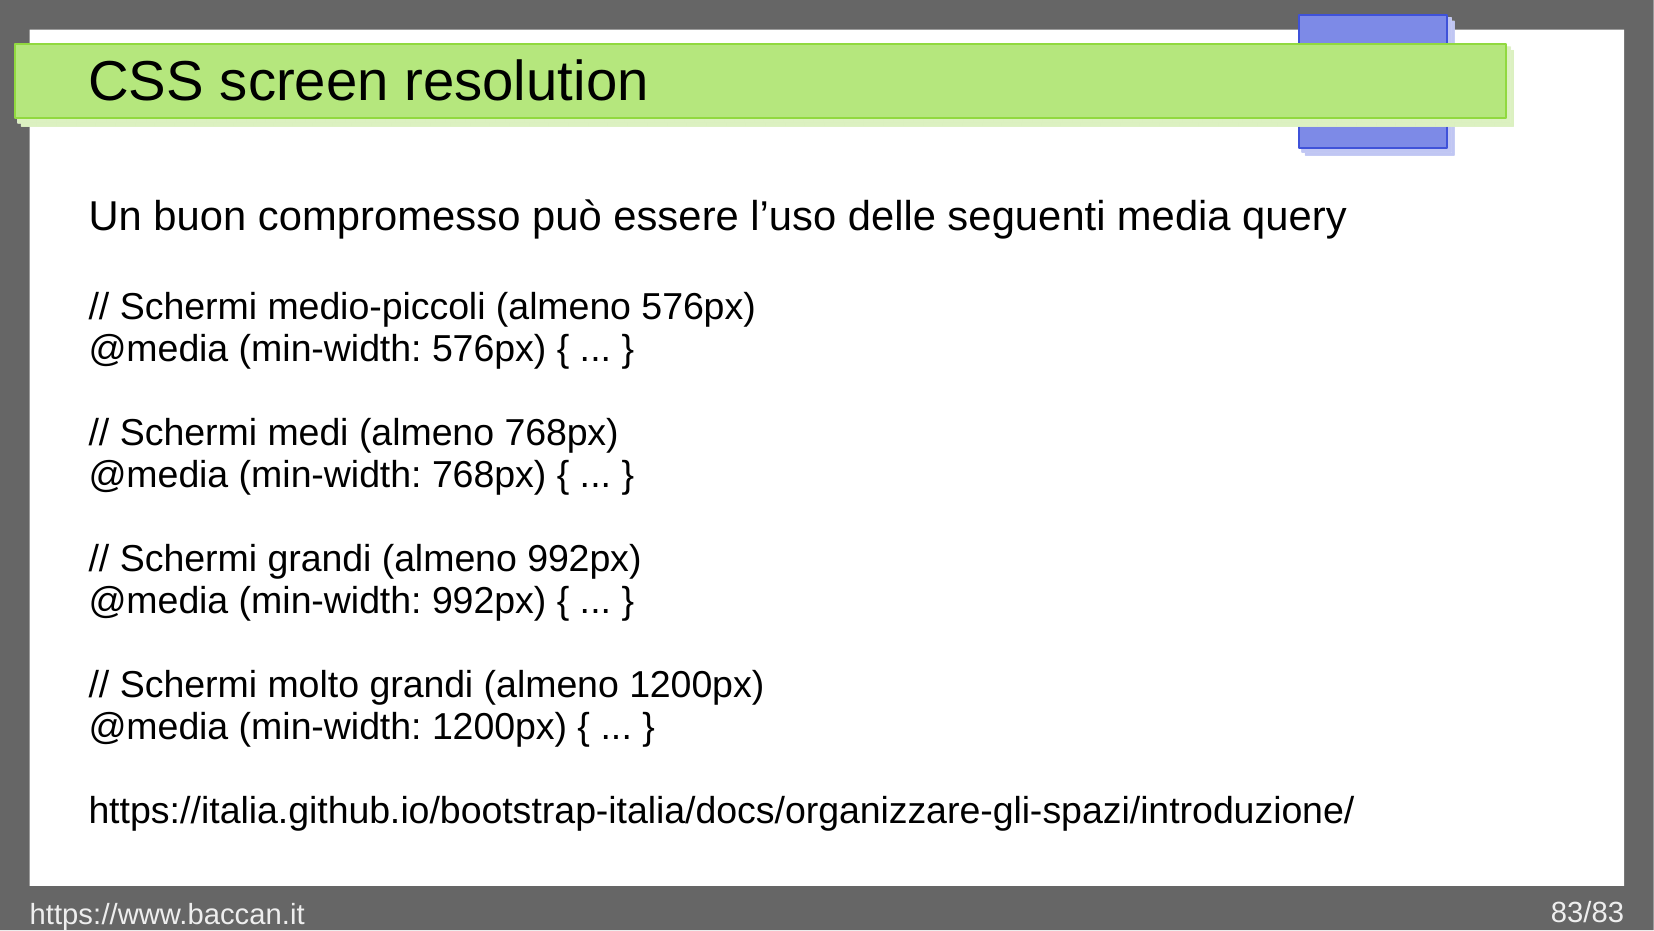

# CSS screen resolution
Un buon compromesso può essere l’uso delle seguenti media query
// Schermi medio-piccoli (almeno 576px)
@media (min-width: 576px) { ... }
// Schermi medi (almeno 768px)
@media (min-width: 768px) { ... }
// Schermi grandi (almeno 992px)
@media (min-width: 992px) { ... }
// Schermi molto grandi (almeno 1200px)
@media (min-width: 1200px) { ... }
https://italia.github.io/bootstrap-italia/docs/organizzare-gli-spazi/introduzione/
83
https://www.baccan.it